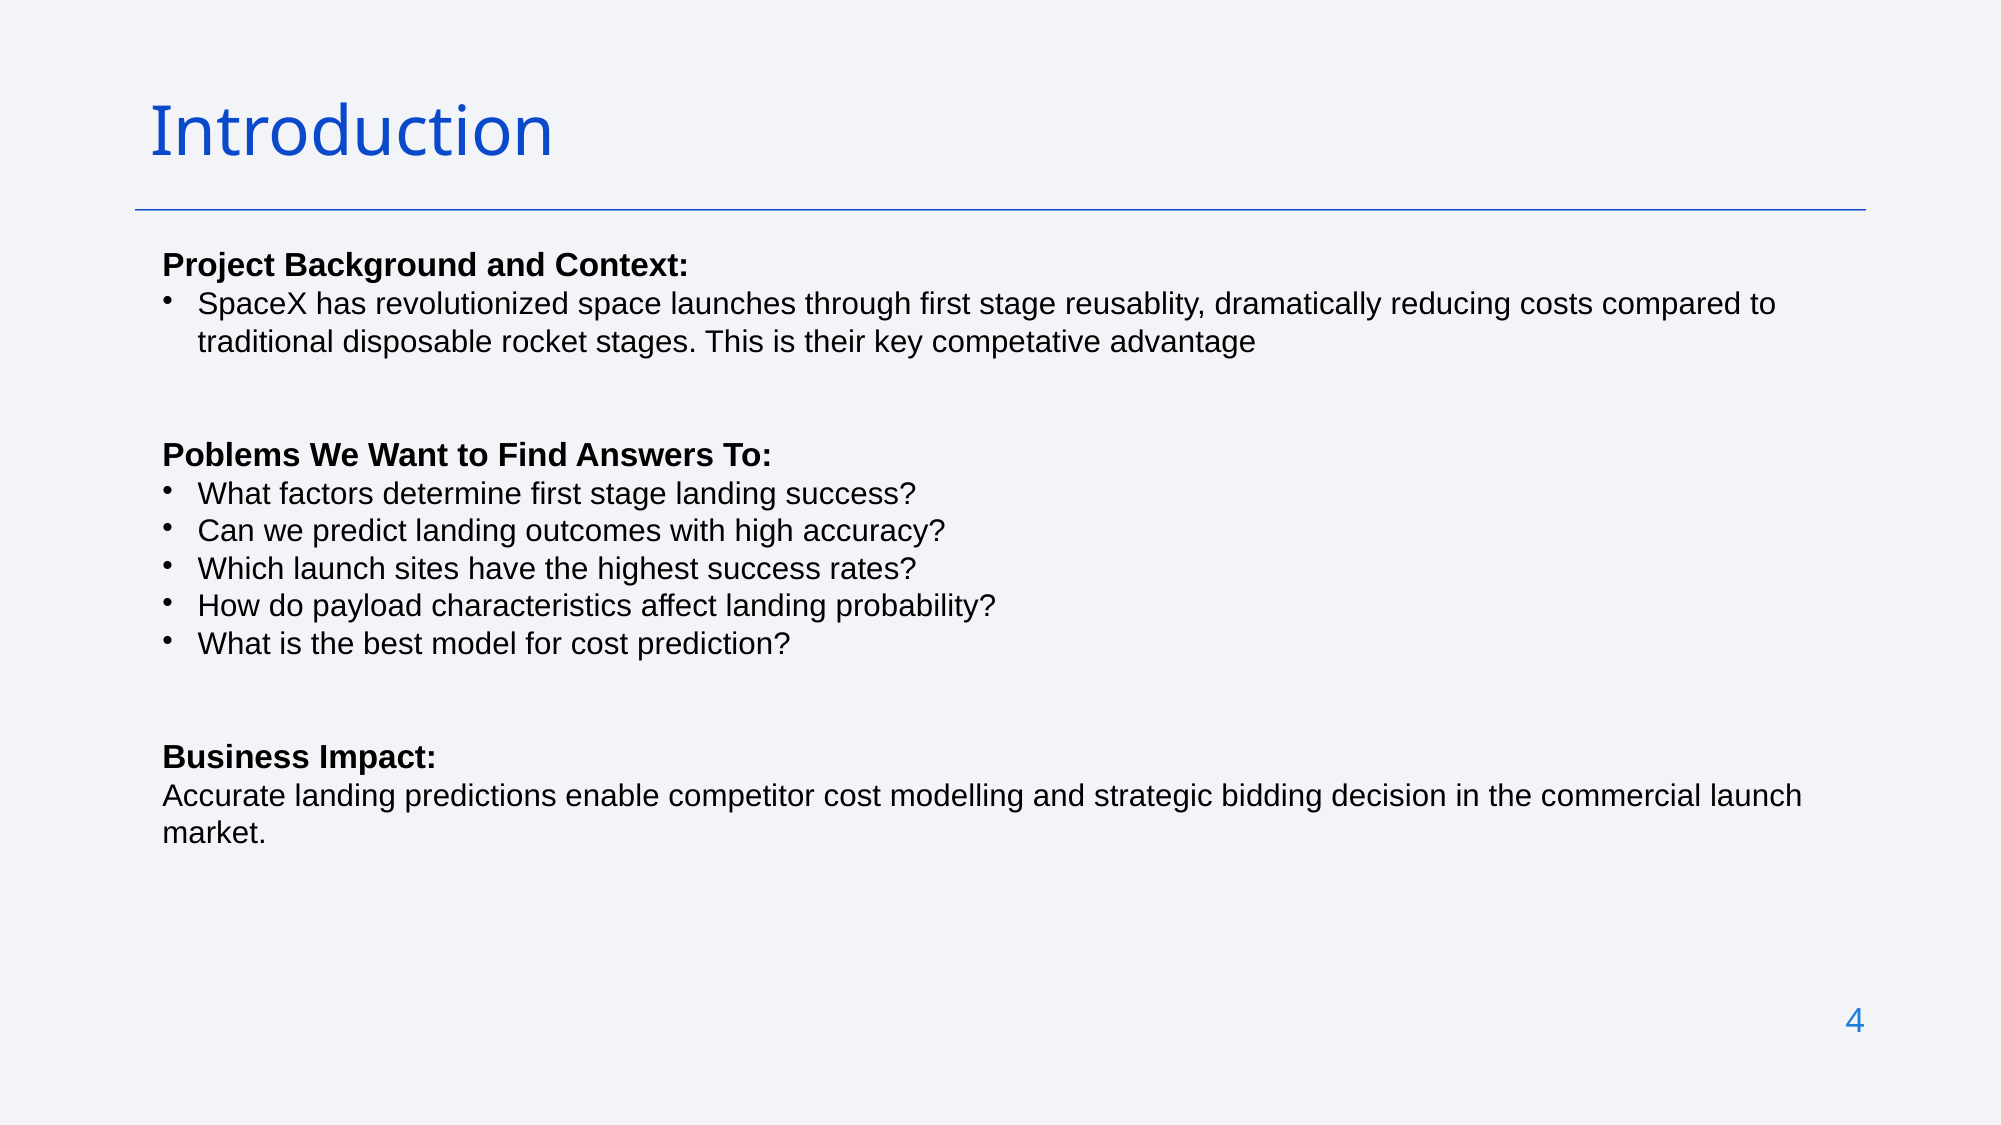

Introduction
Project Background and Context:
SpaceX has revolutionized space launches through first stage reusablity, dramatically reducing costs compared to traditional disposable rocket stages. This is their key competative advantage
Poblems We Want to Find Answers To:
What factors determine first stage landing success?
Can we predict landing outcomes with high accuracy?
Which launch sites have the highest success rates?
How do payload characteristics affect landing probability?
What is the best model for cost prediction?
Business Impact:
Accurate landing predictions enable competitor cost modelling and strategic bidding decision in the commercial launch market.